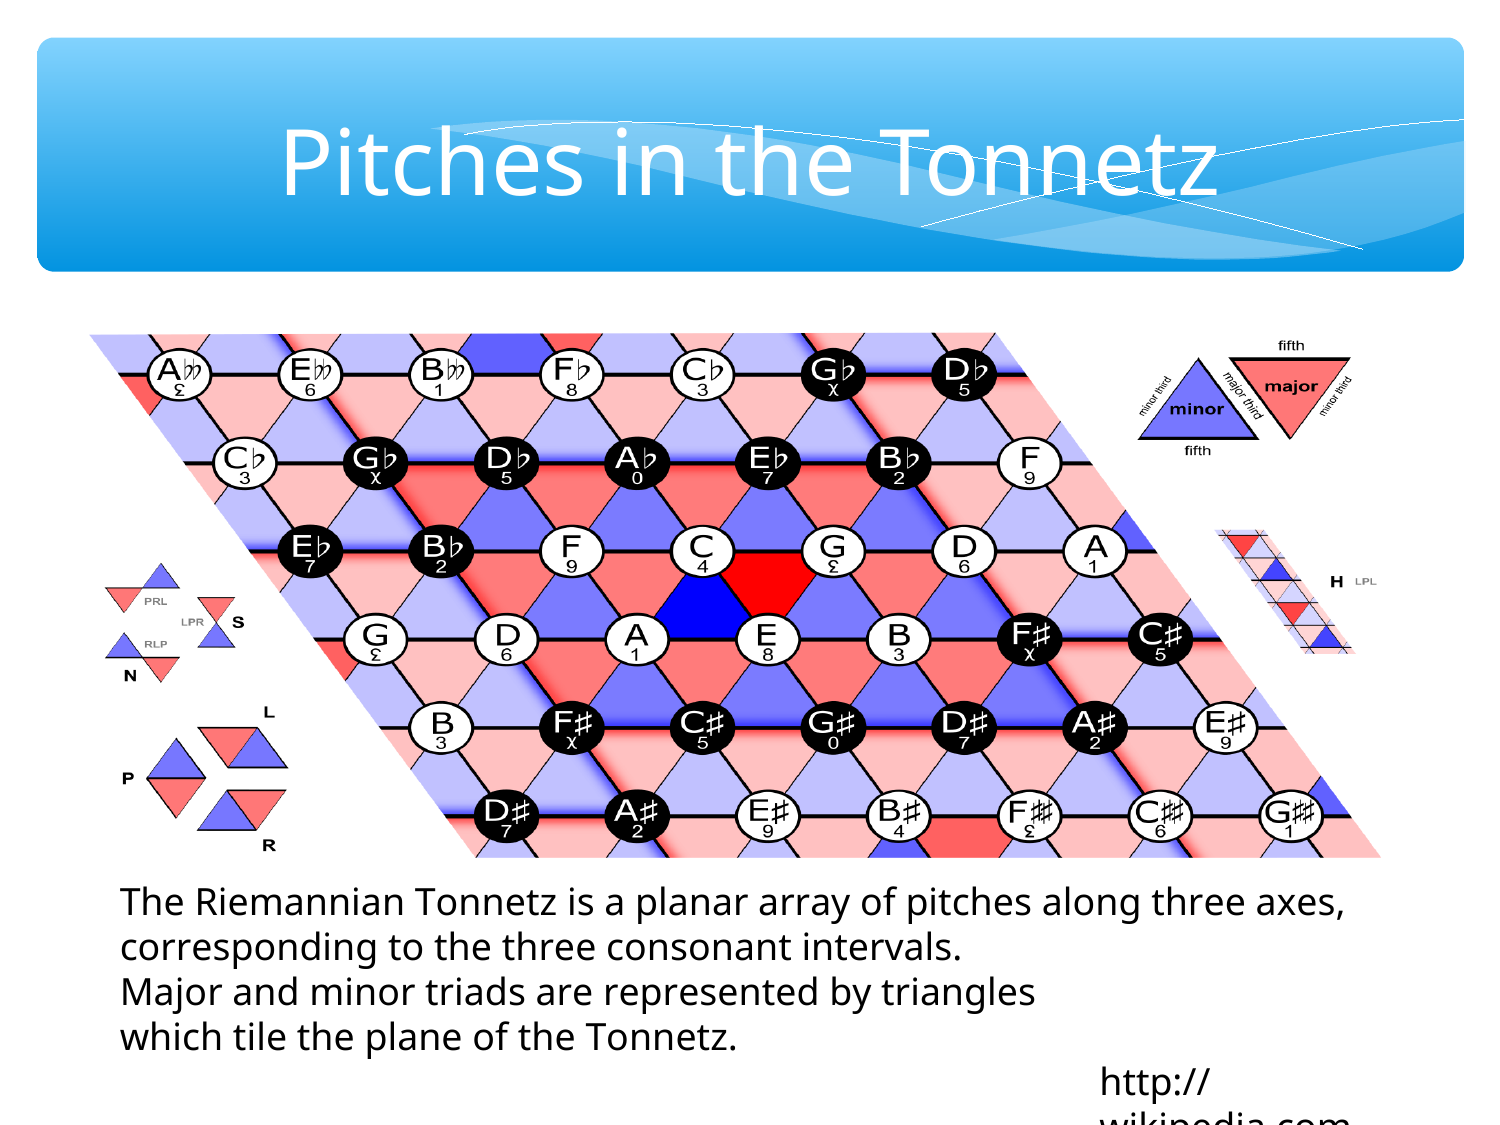

# Pitches in the Tonnetz
The Riemannian Tonnetz is a planar array of pitches along three axes,
corresponding to the three consonant intervals.
Major and minor triads are represented by triangles
which tile the plane of the Tonnetz.
http://wikipedia.com